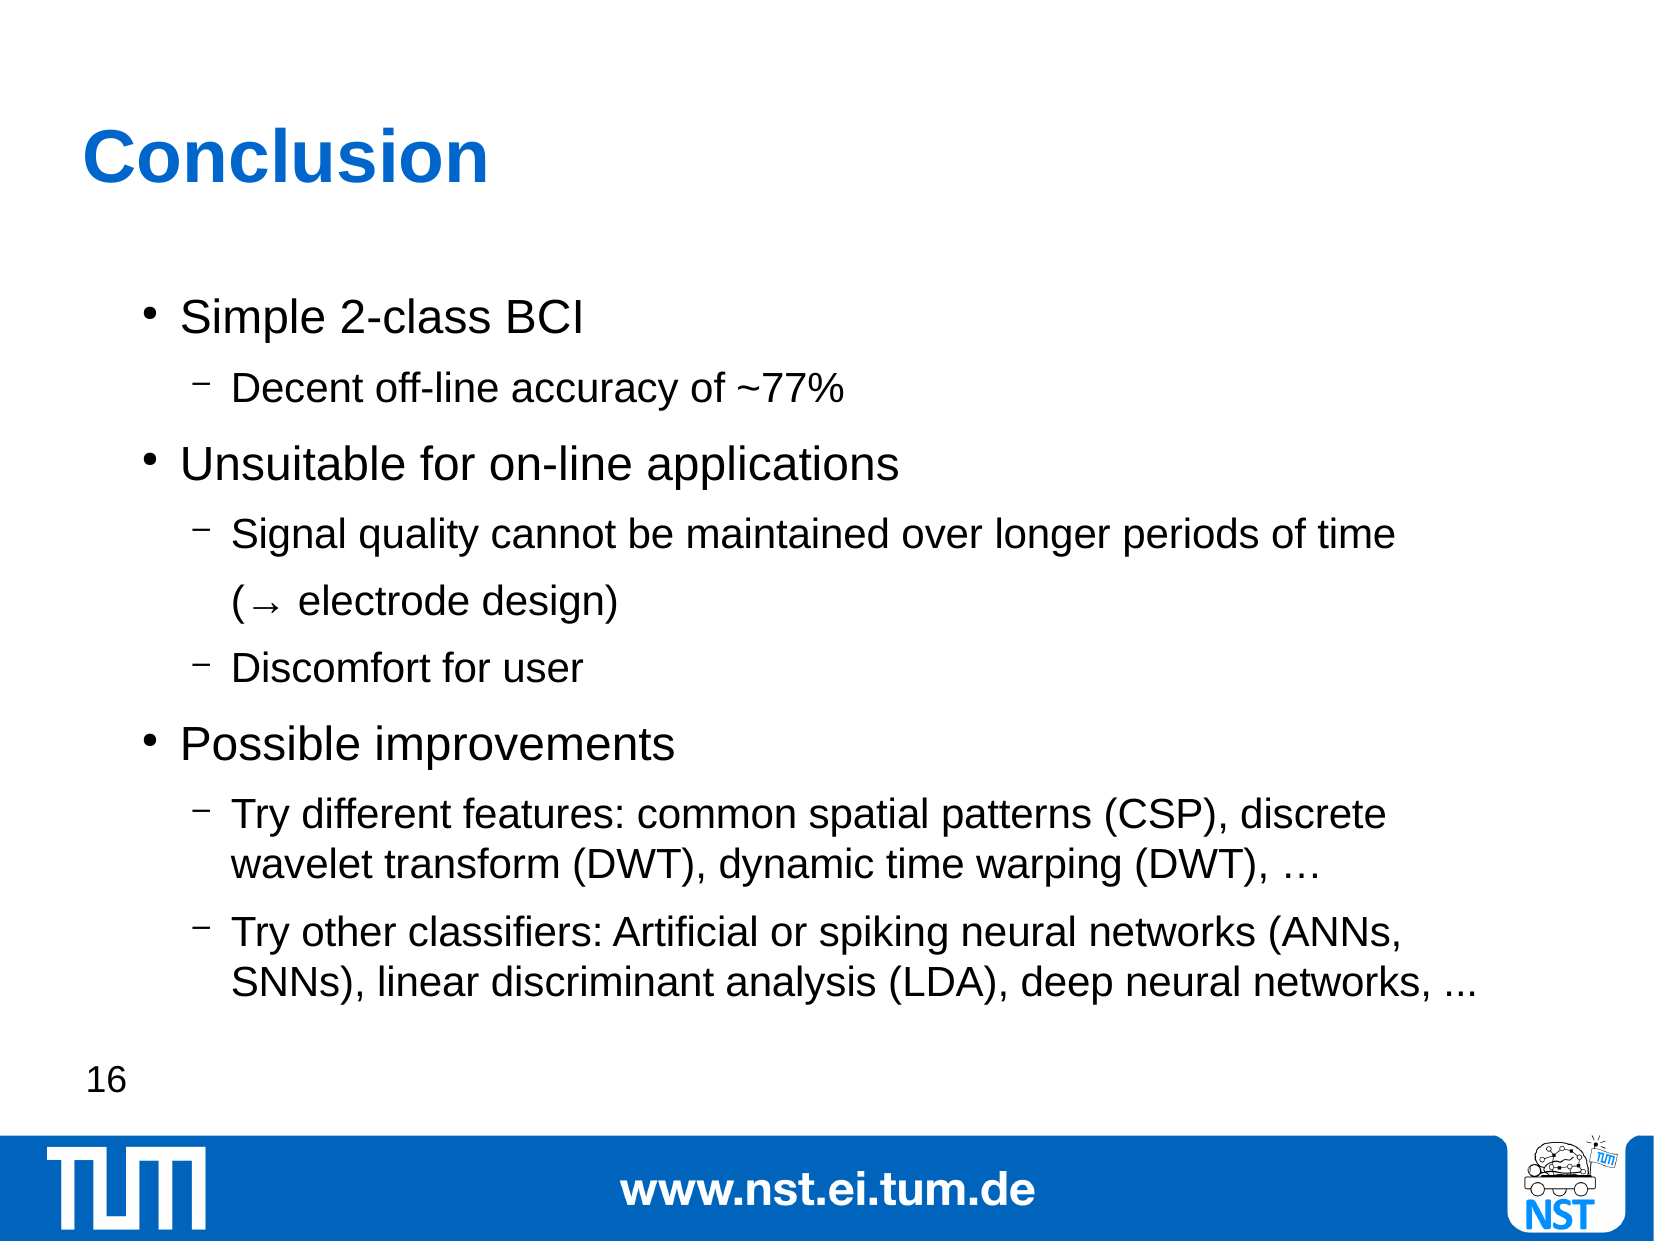

# Conclusion
Simple 2-class BCI
Decent off-line accuracy of ~77%
Unsuitable for on-line applications
Signal quality cannot be maintained over longer periods of time
(→ electrode design)
Discomfort for user
Possible improvements
Try different features: common spatial patterns (CSP), discrete wavelet transform (DWT), dynamic time warping (DWT), …
Try other classifiers: Artificial or spiking neural networks (ANNs, SNNs), linear discriminant analysis (LDA), deep neural networks, ...